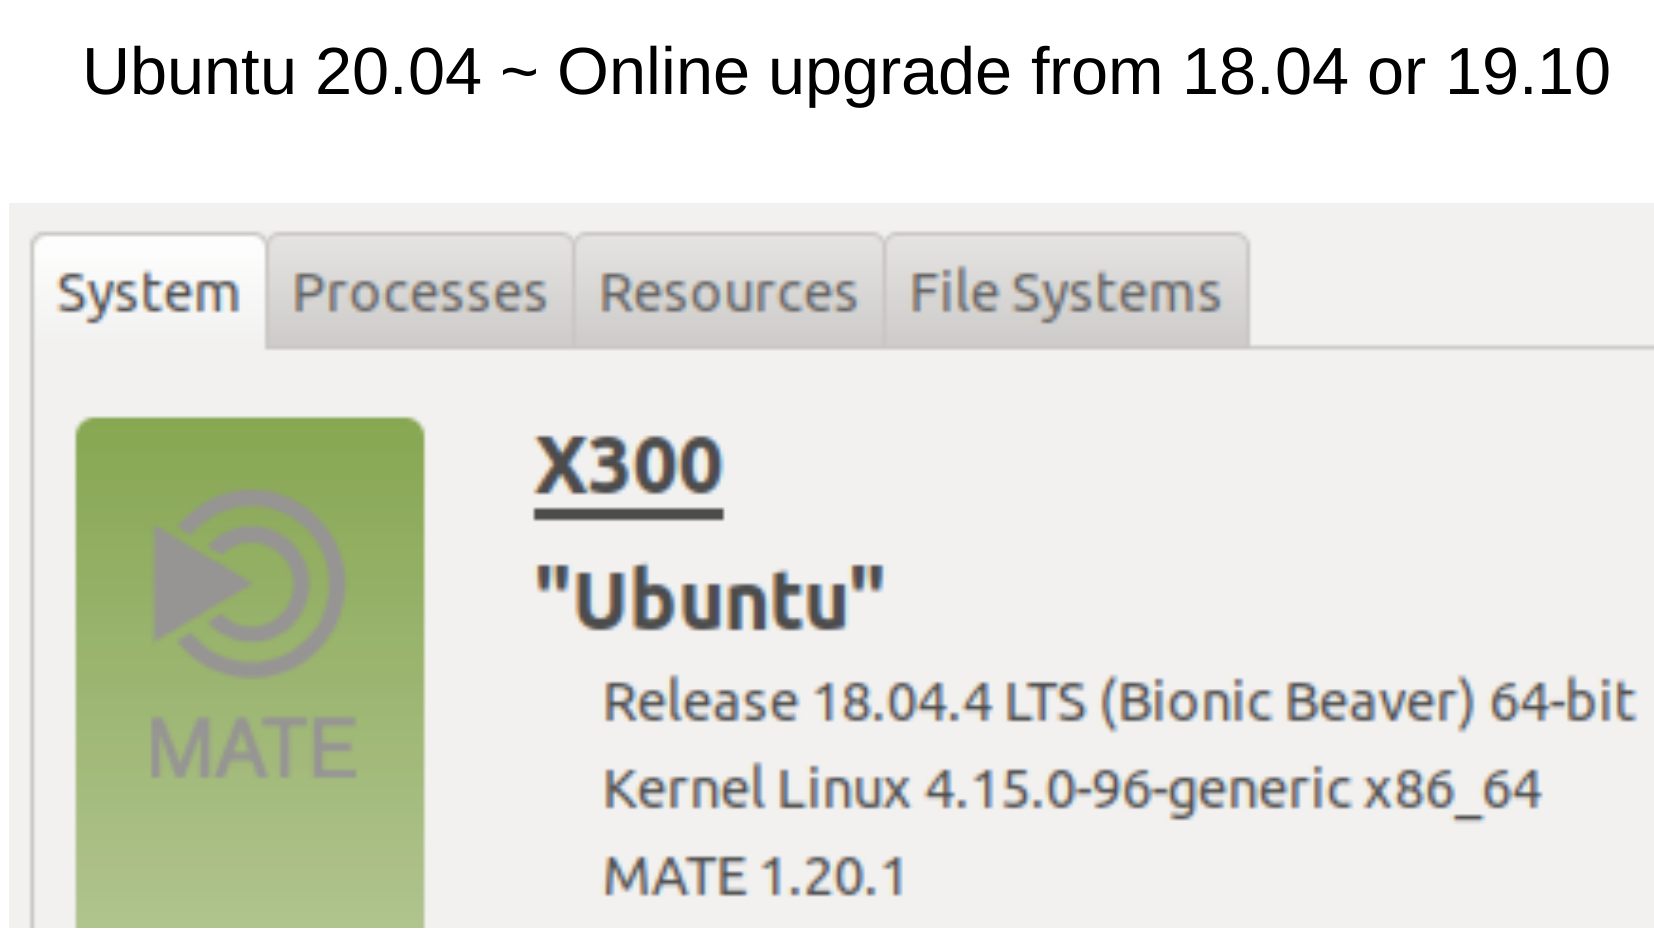

# Ubuntu 20.04 ~ Online upgrade from 18.04 or 19.10